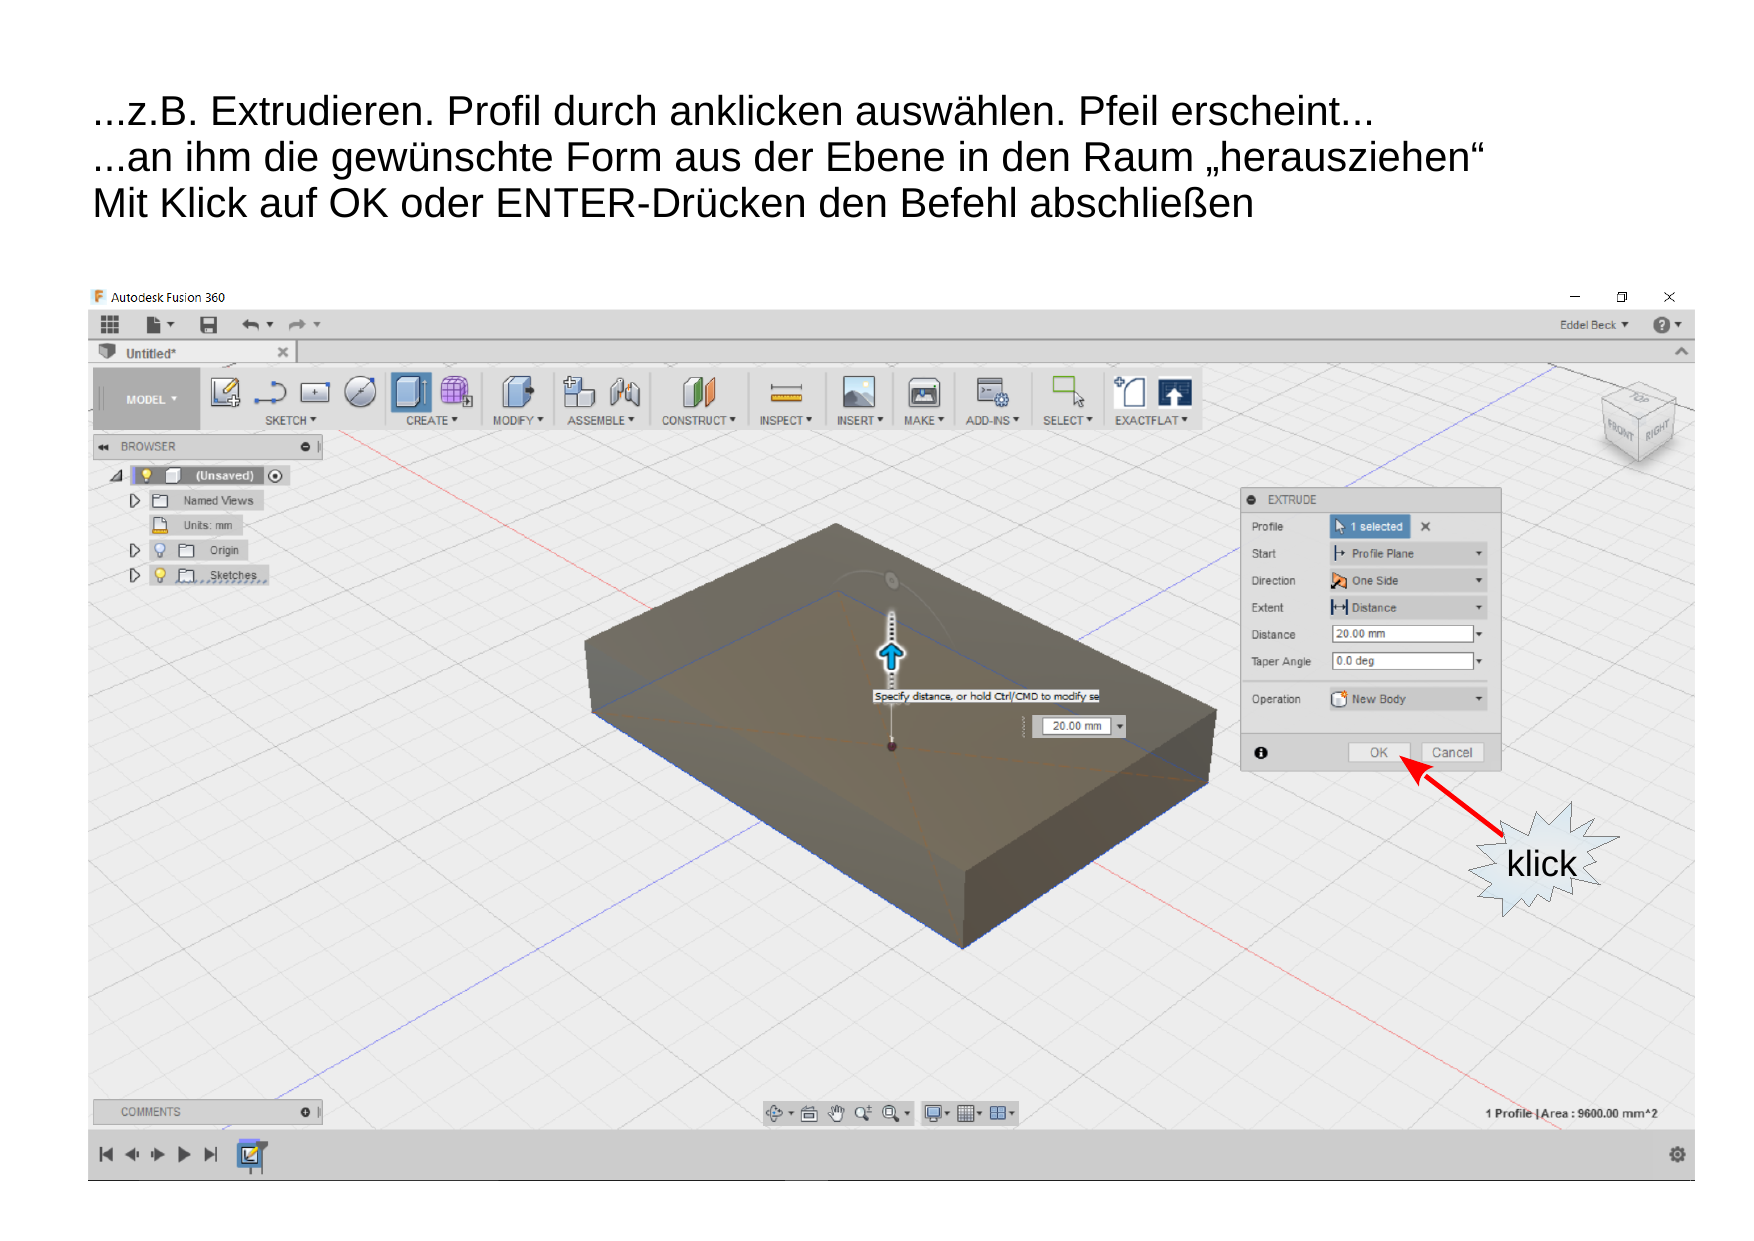

# ...z.B. Extrudieren. Profil durch anklicken auswählen. Pfeil erscheint... ...an ihm die gewünschte Form aus der Ebene in den Raum „herausziehen“ Mit Klick auf OK oder ENTER-Drücken den Befehl abschließen
klick